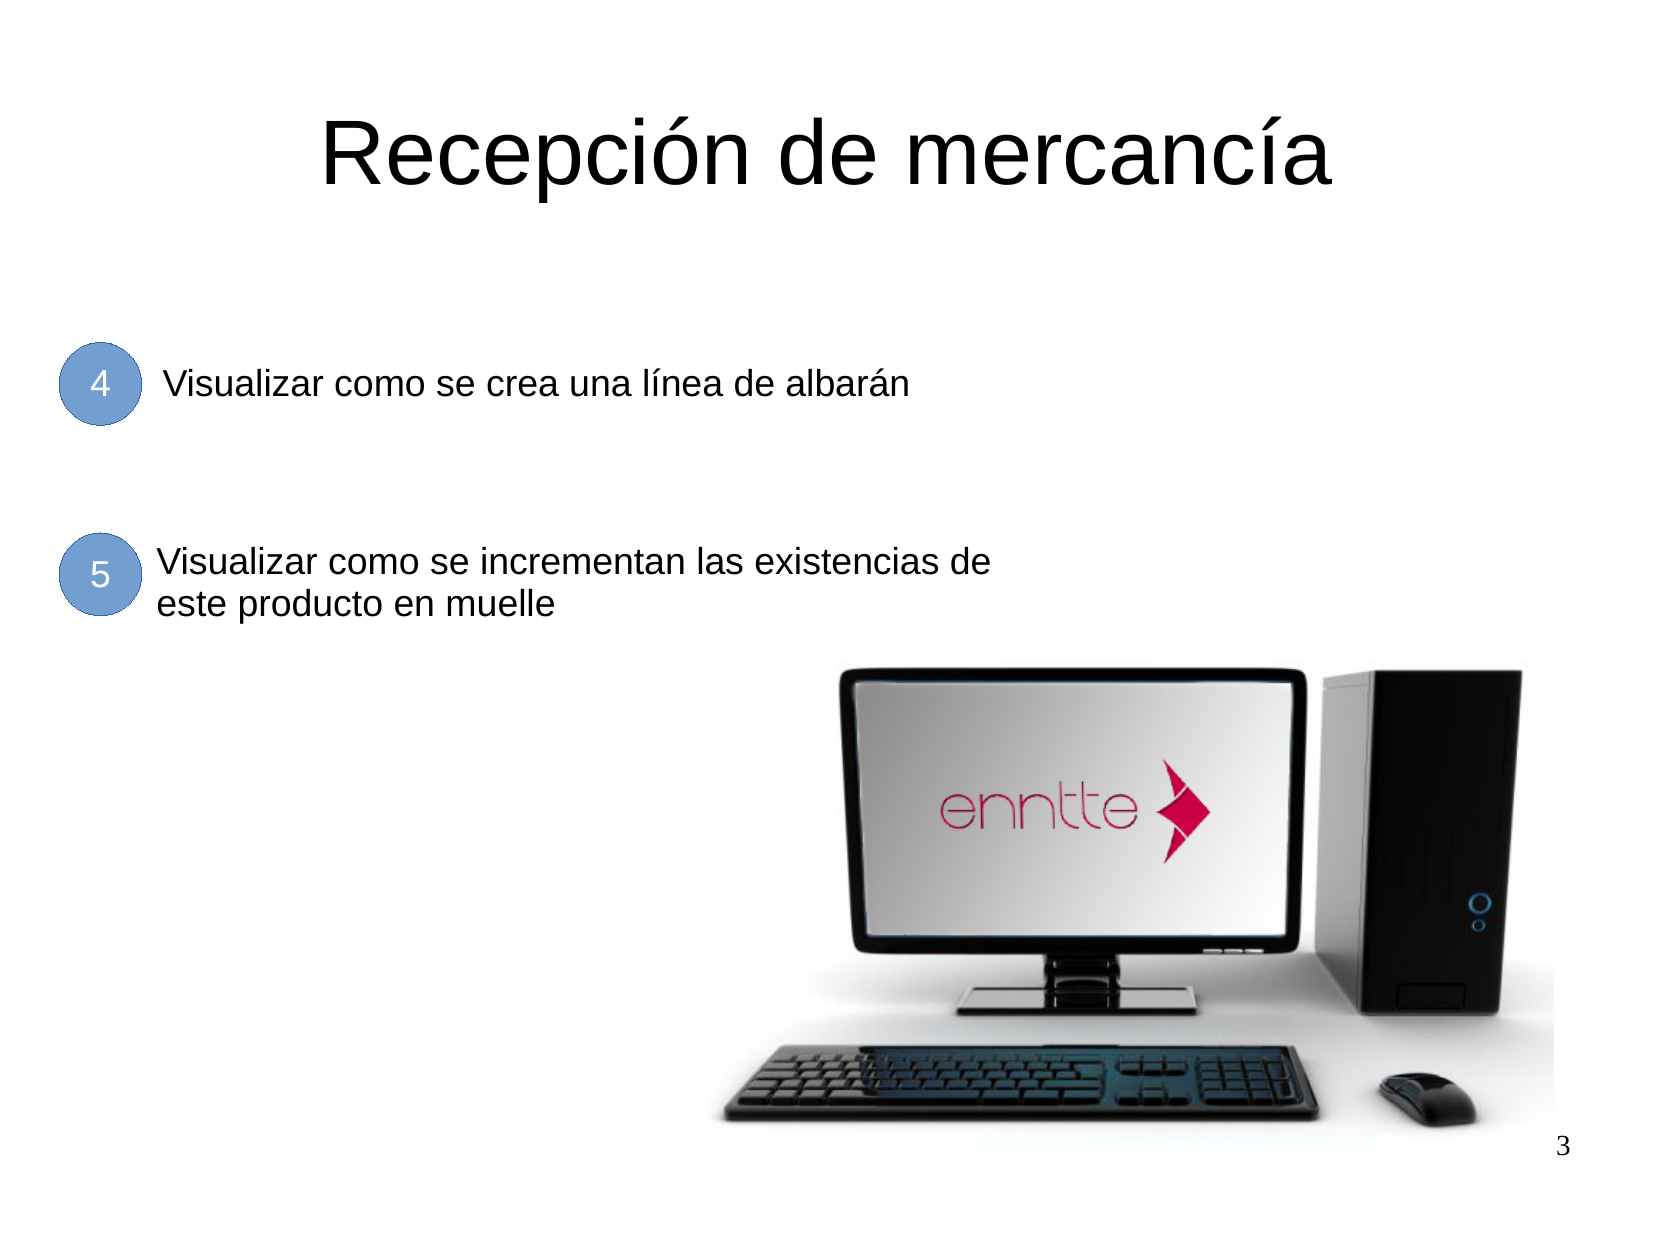

# Recepción de mercancía
4
Visualizar como se crea una línea de albarán
5
Visualizar como se incrementan las existencias de este producto en muelle
3